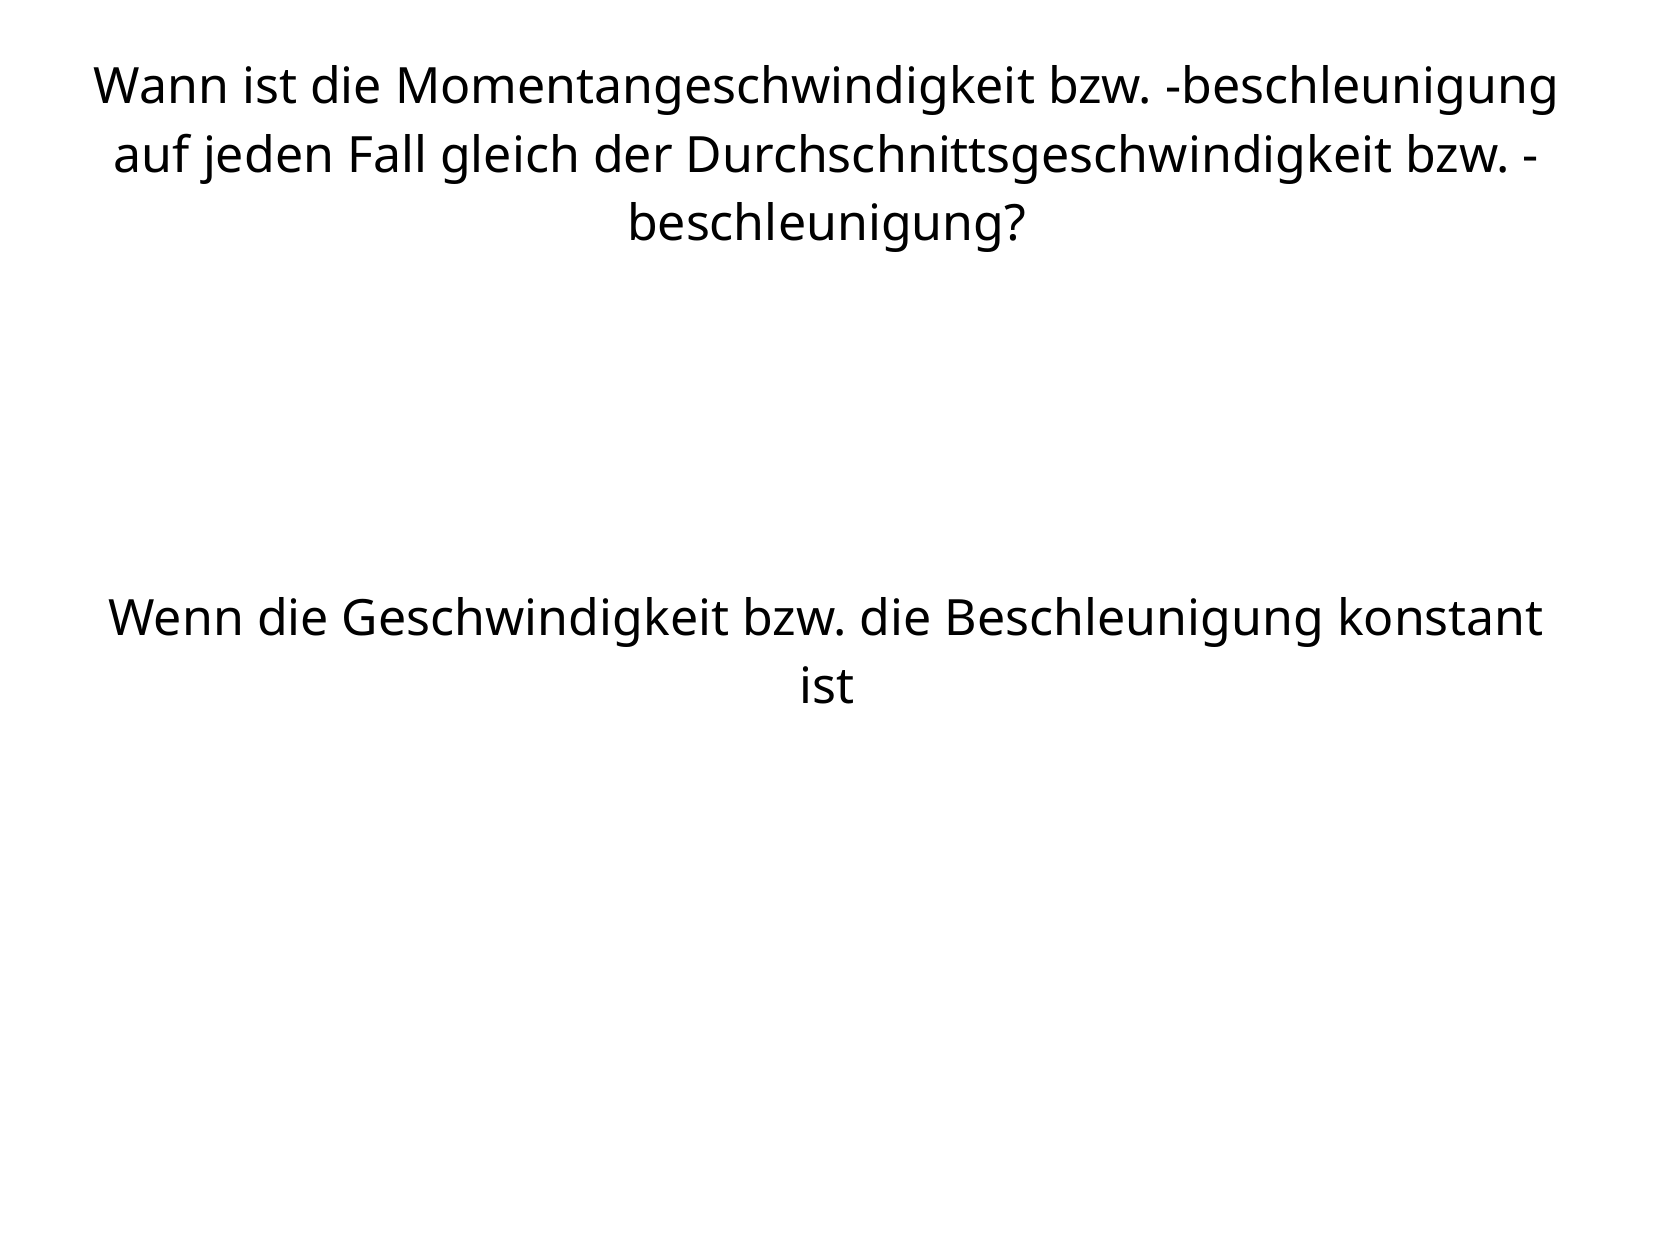

# Wann ist die Momentangeschwindigkeit bzw. -beschleunigung auf jeden Fall gleich der Durchschnittsgeschwindigkeit bzw. -beschleunigung?
Wenn die Geschwindigkeit bzw. die Beschleunigung konstant ist